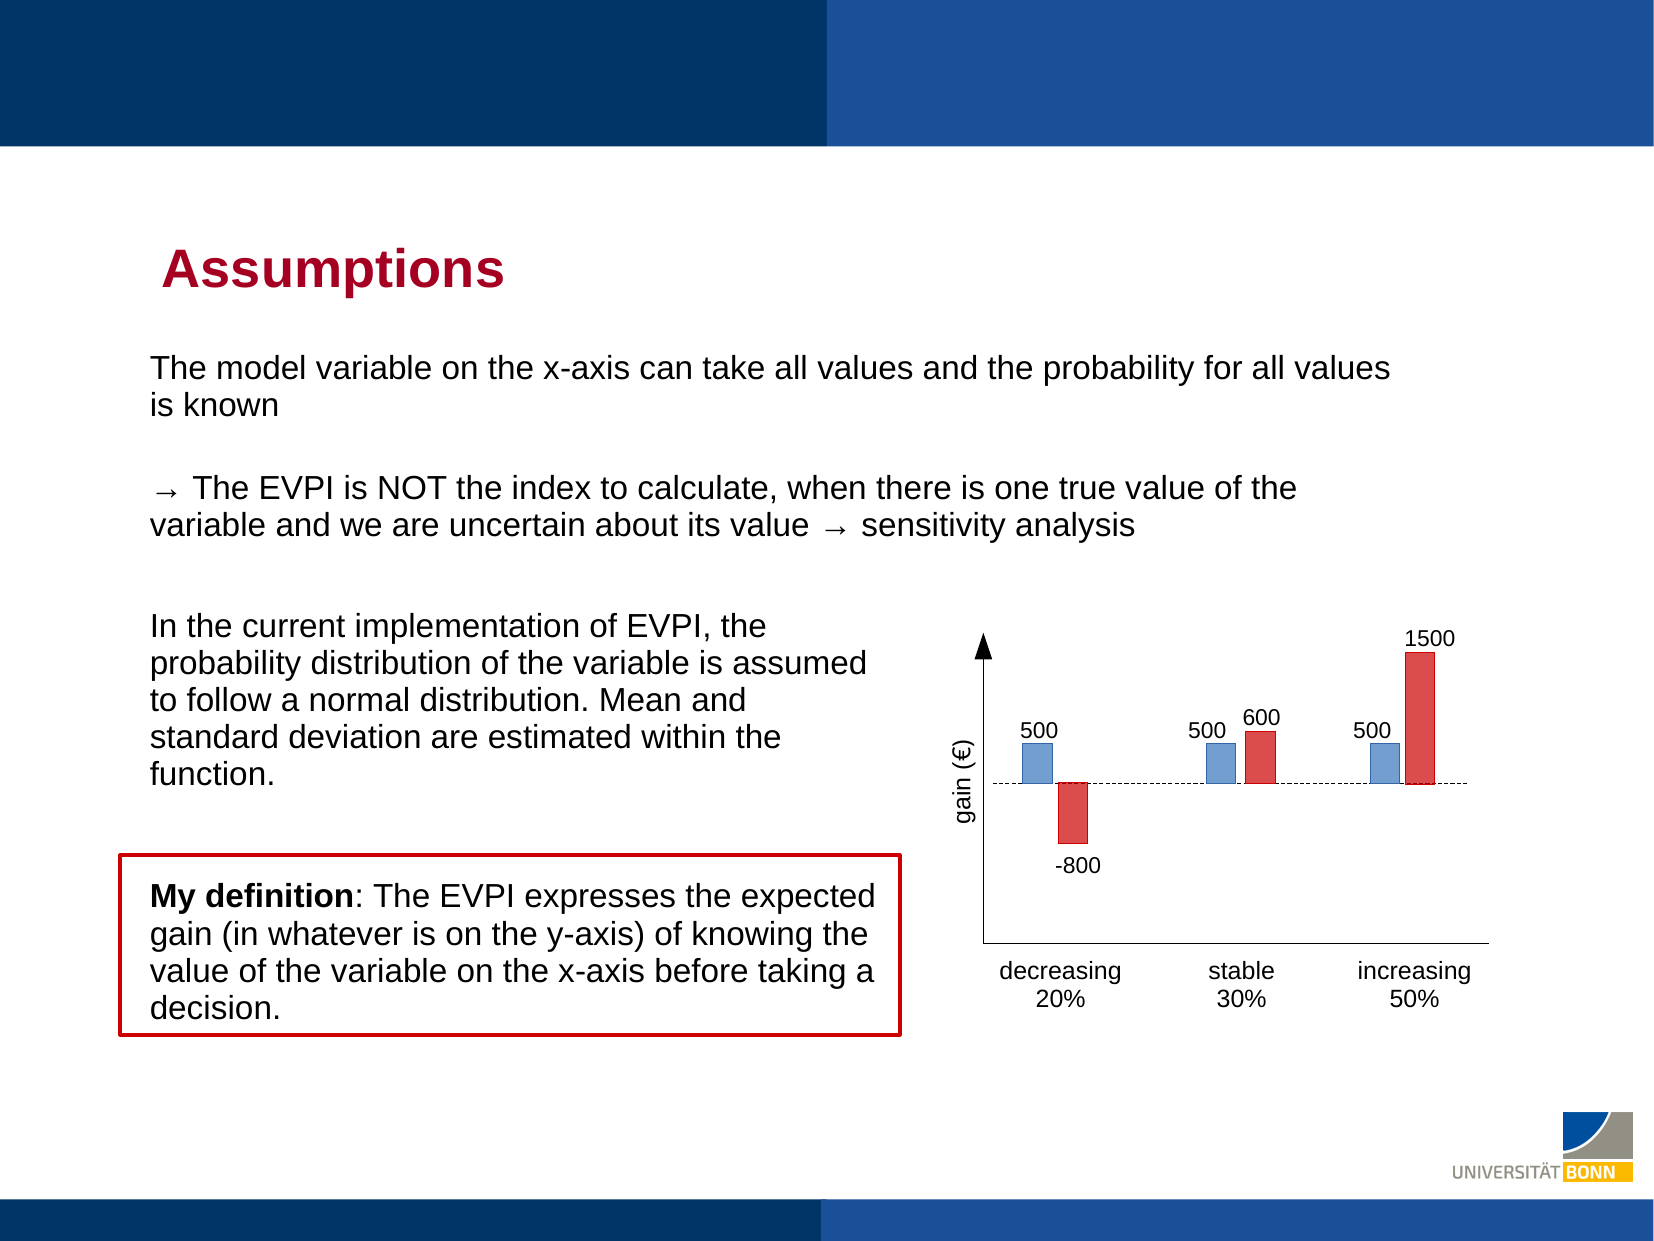

Assumptions
The model variable on the x-axis can take all values and the probability for all values is known
→ The EVPI is NOT the index to calculate, when there is one true value of the variable and we are uncertain about its value → sensitivity analysis
In the current implementation of EVPI, the probability distribution of the variable is assumed to follow a normal distribution. Mean and standard deviation are estimated within the function.
My definition: The EVPI expresses the expected gain (in whatever is on the y-axis) of knowing the value of the variable on the x-axis before taking a decision.
1500
600
500
500
500
gain (€)
-800
decreasing
20%
stable
30%
increasing
50%